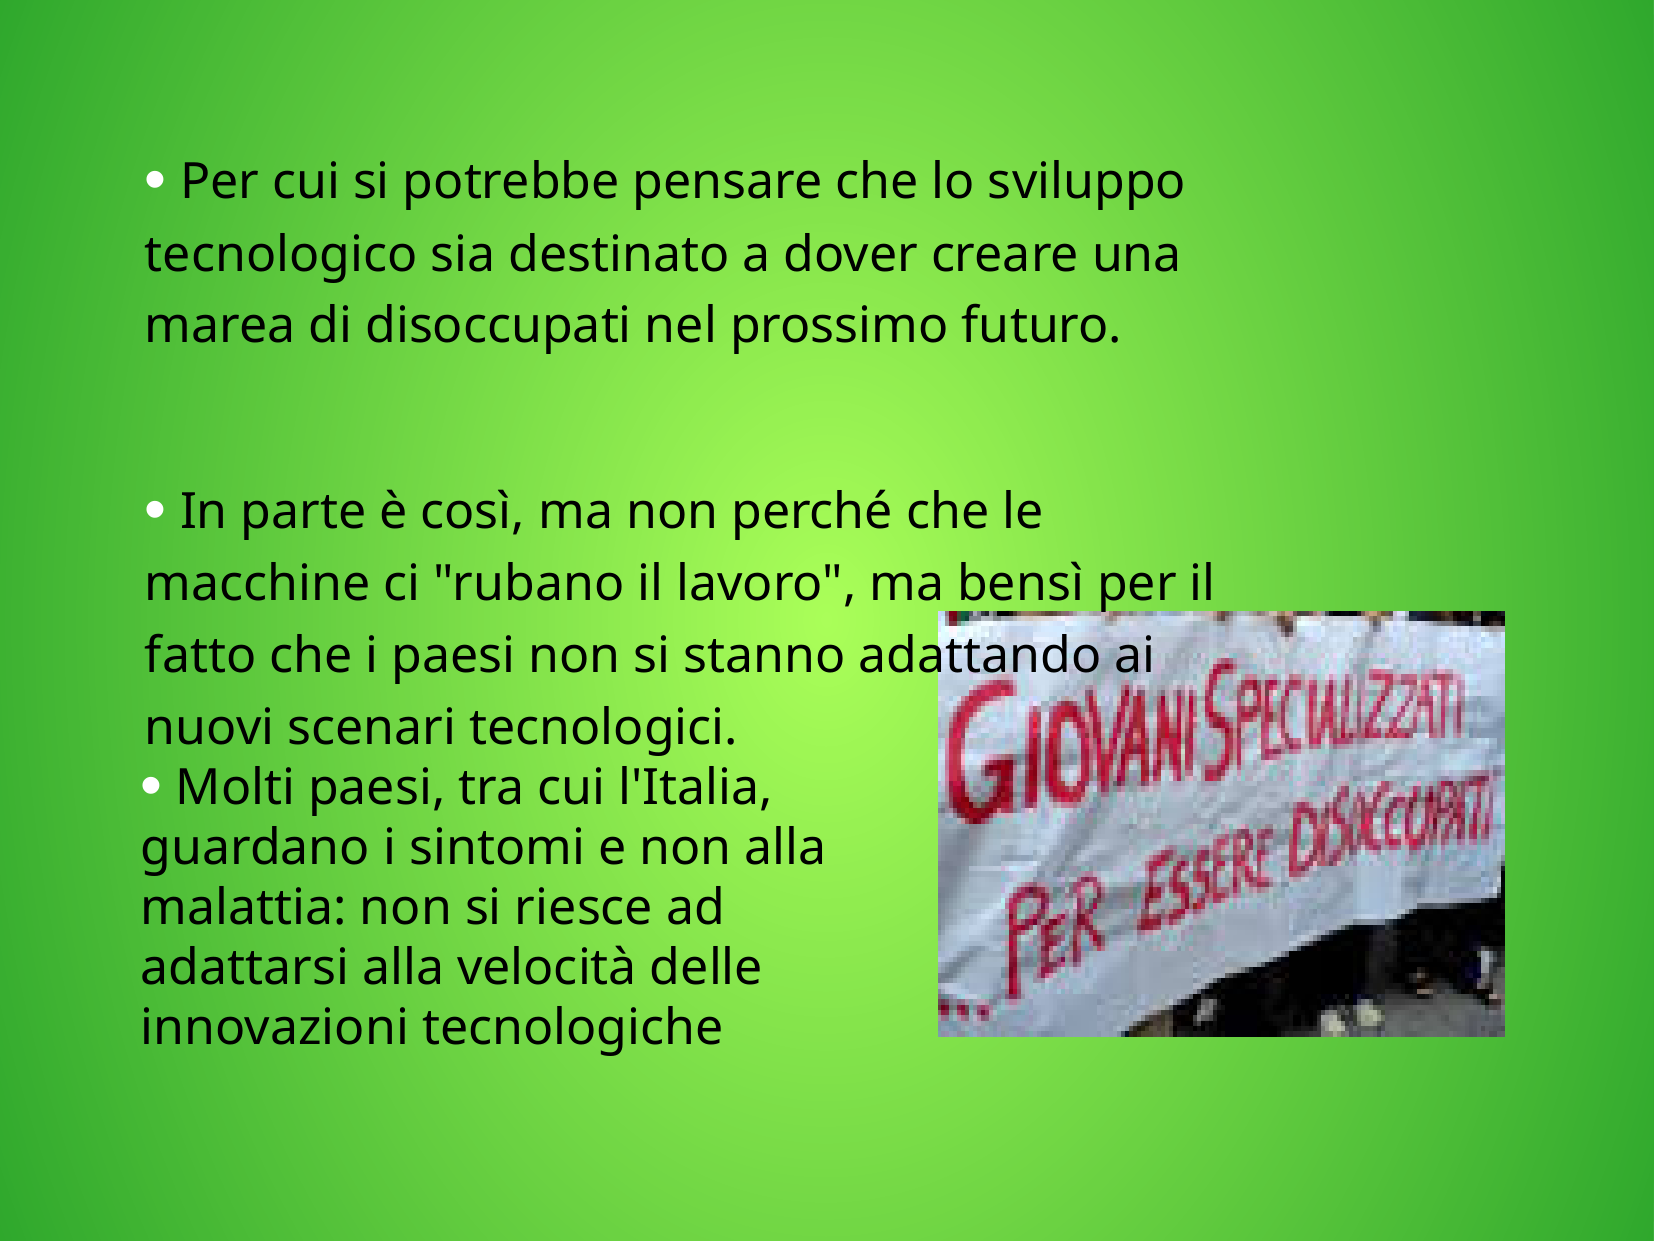

Per cui si potrebbe pensare che lo sviluppo tecnologico sia destinato a dover creare una marea di disoccupati nel prossimo futuro.
 In parte è così, ma non perché che le macchine ci "rubano il lavoro", ma bensì per il fatto che i paesi non si stanno adattando ai nuovi scenari tecnologici.
# Molti paesi, tra cui l'Italia, guardano i sintomi e non alla malattia: non si riesce ad adattarsi alla velocità delle innovazioni tecnologiche